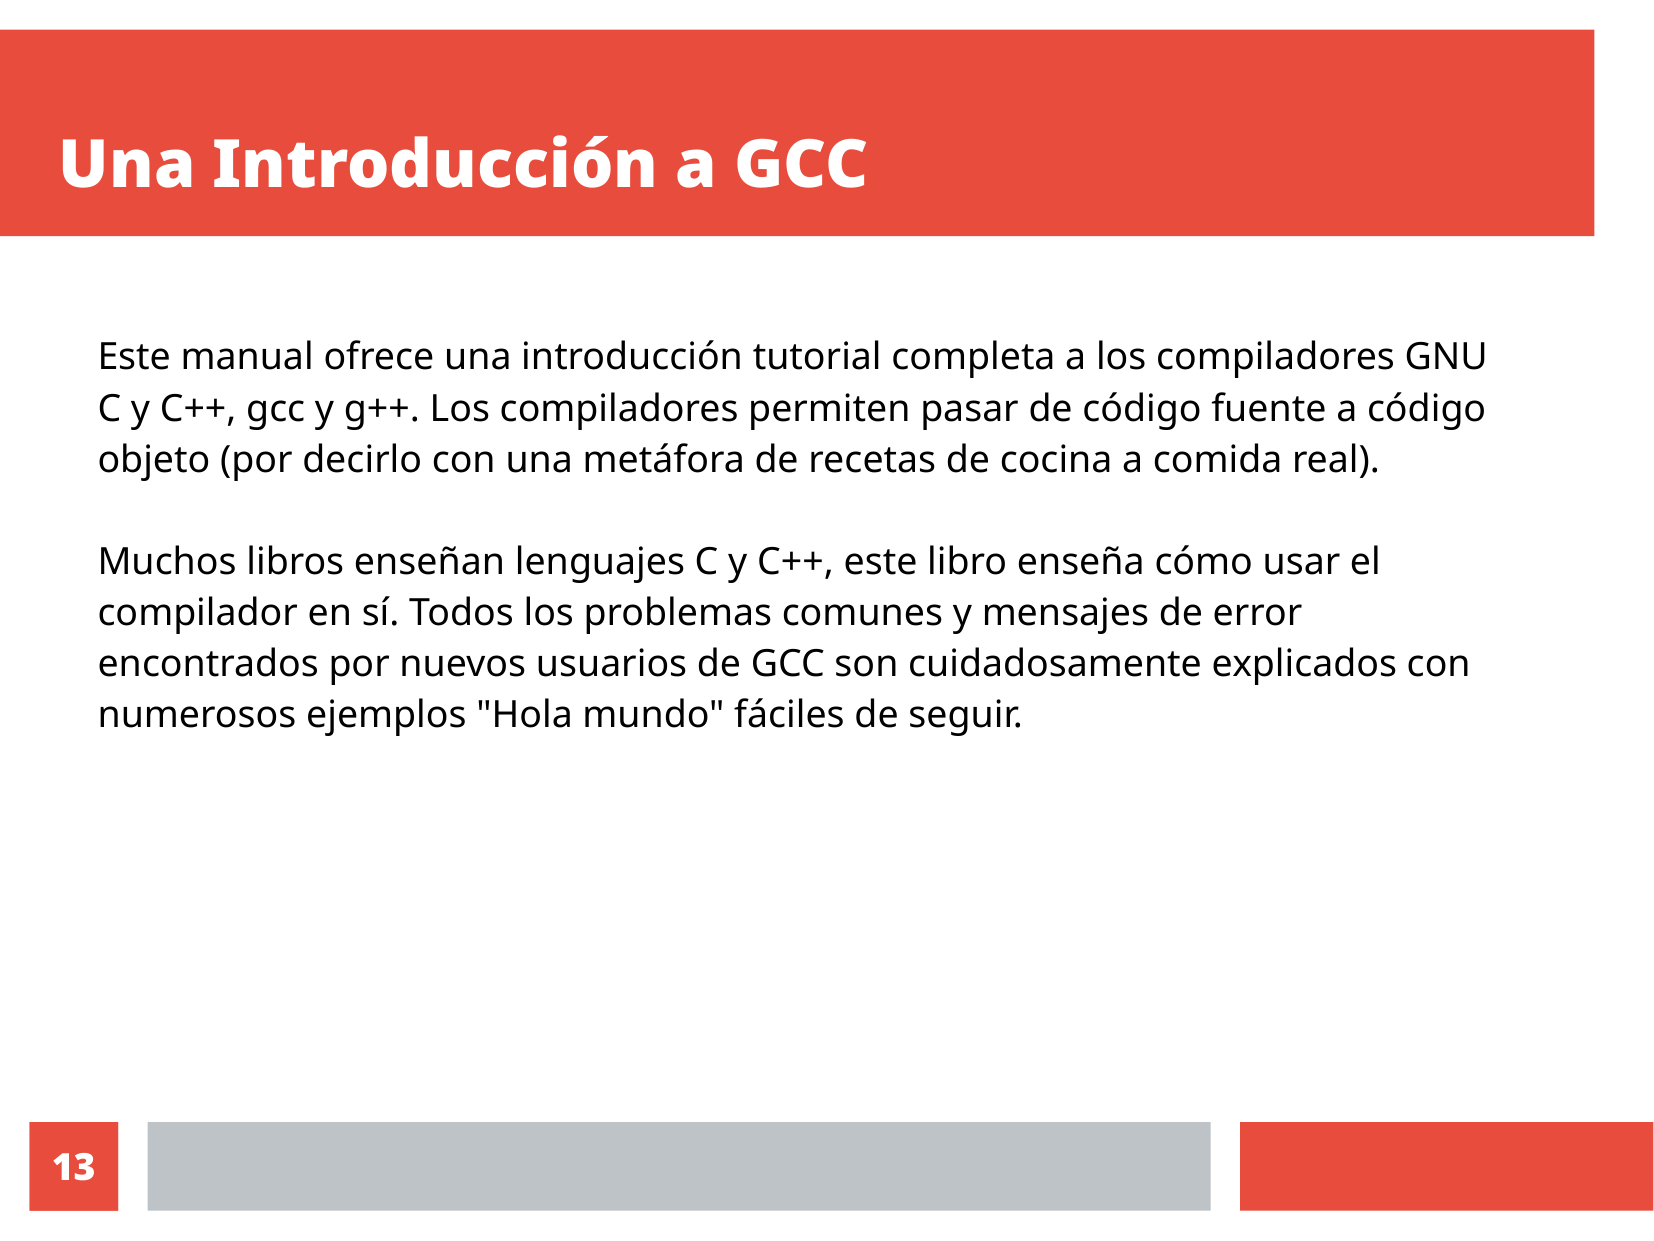

# Una Introducción a GCC
Este manual ofrece una introducción tutorial completa a los compiladores GNU C y C++, gcc y g++. Los compiladores permiten pasar de código fuente a código objeto (por decirlo con una metáfora de recetas de cocina a comida real).
Muchos libros enseñan lenguajes C y C++, este libro enseña cómo usar el compilador en sí. Todos los problemas comunes y mensajes de error encontrados por nuevos usuarios de GCC son cuidadosamente explicados con numerosos ejemplos "Hola mundo" fáciles de seguir.
13